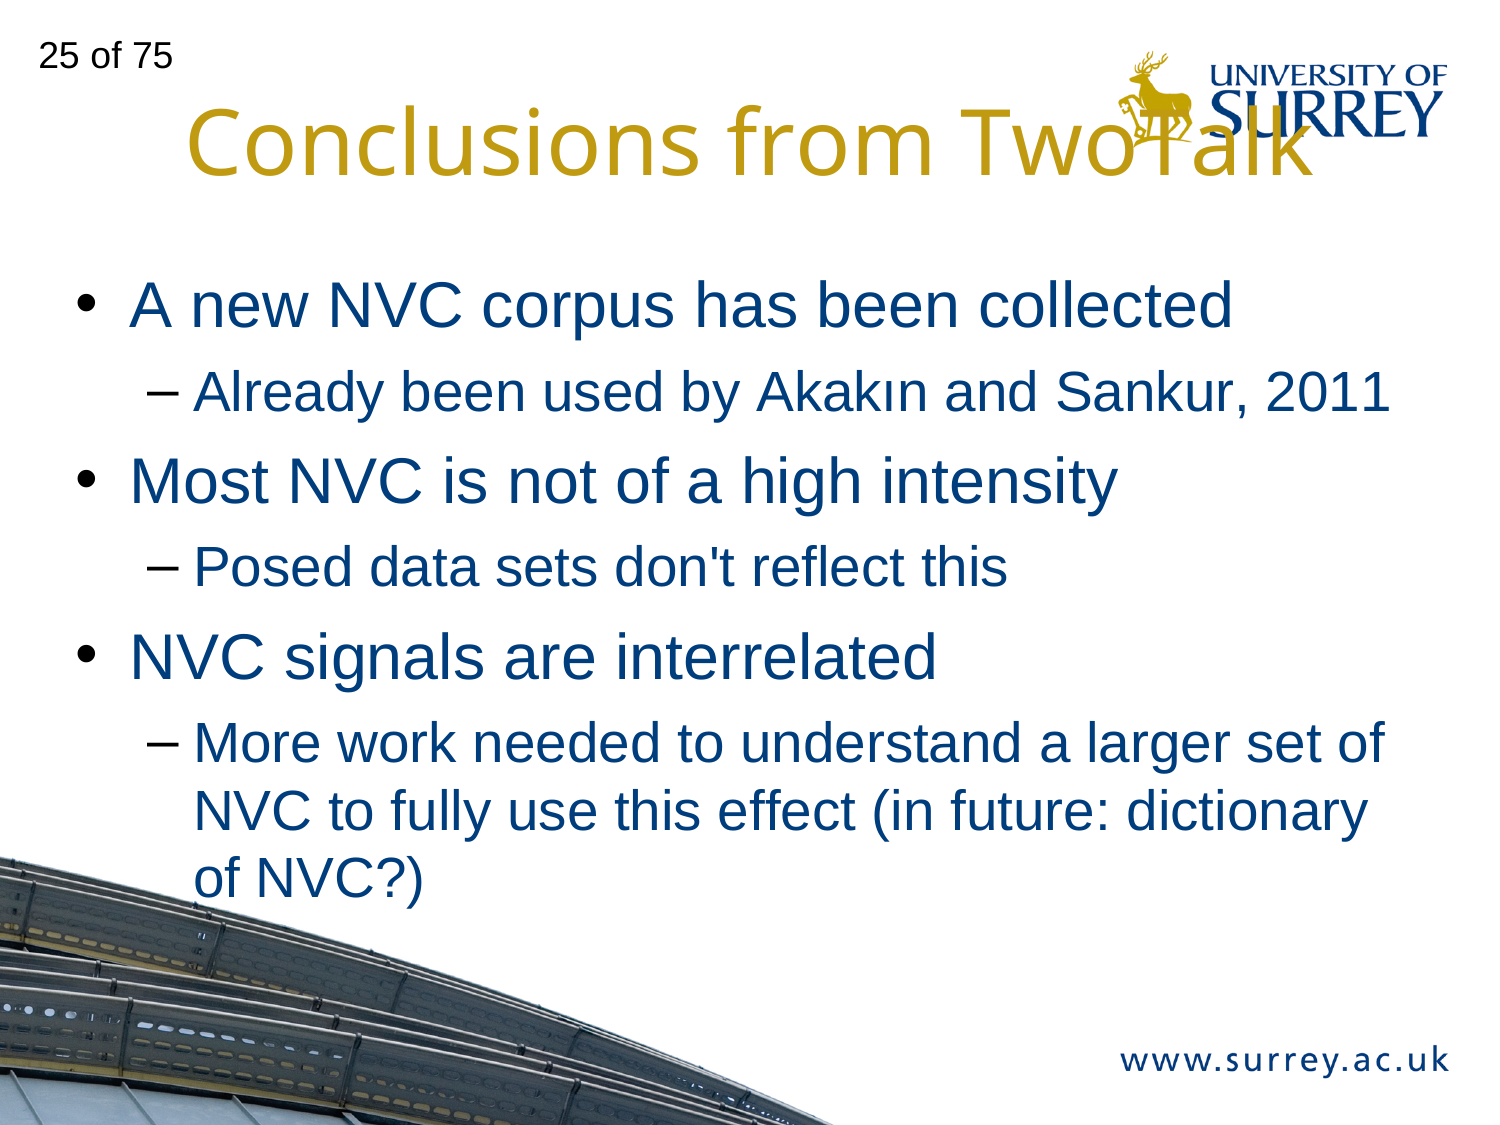

# Conclusions from TwoTalk
A new NVC corpus has been collected
Already been used by Akakın and Sankur, 2011
Most NVC is not of a high intensity
Posed data sets don't reflect this
NVC signals are interrelated
More work needed to understand a larger set of NVC to fully use this effect (in future: dictionary of NVC?)